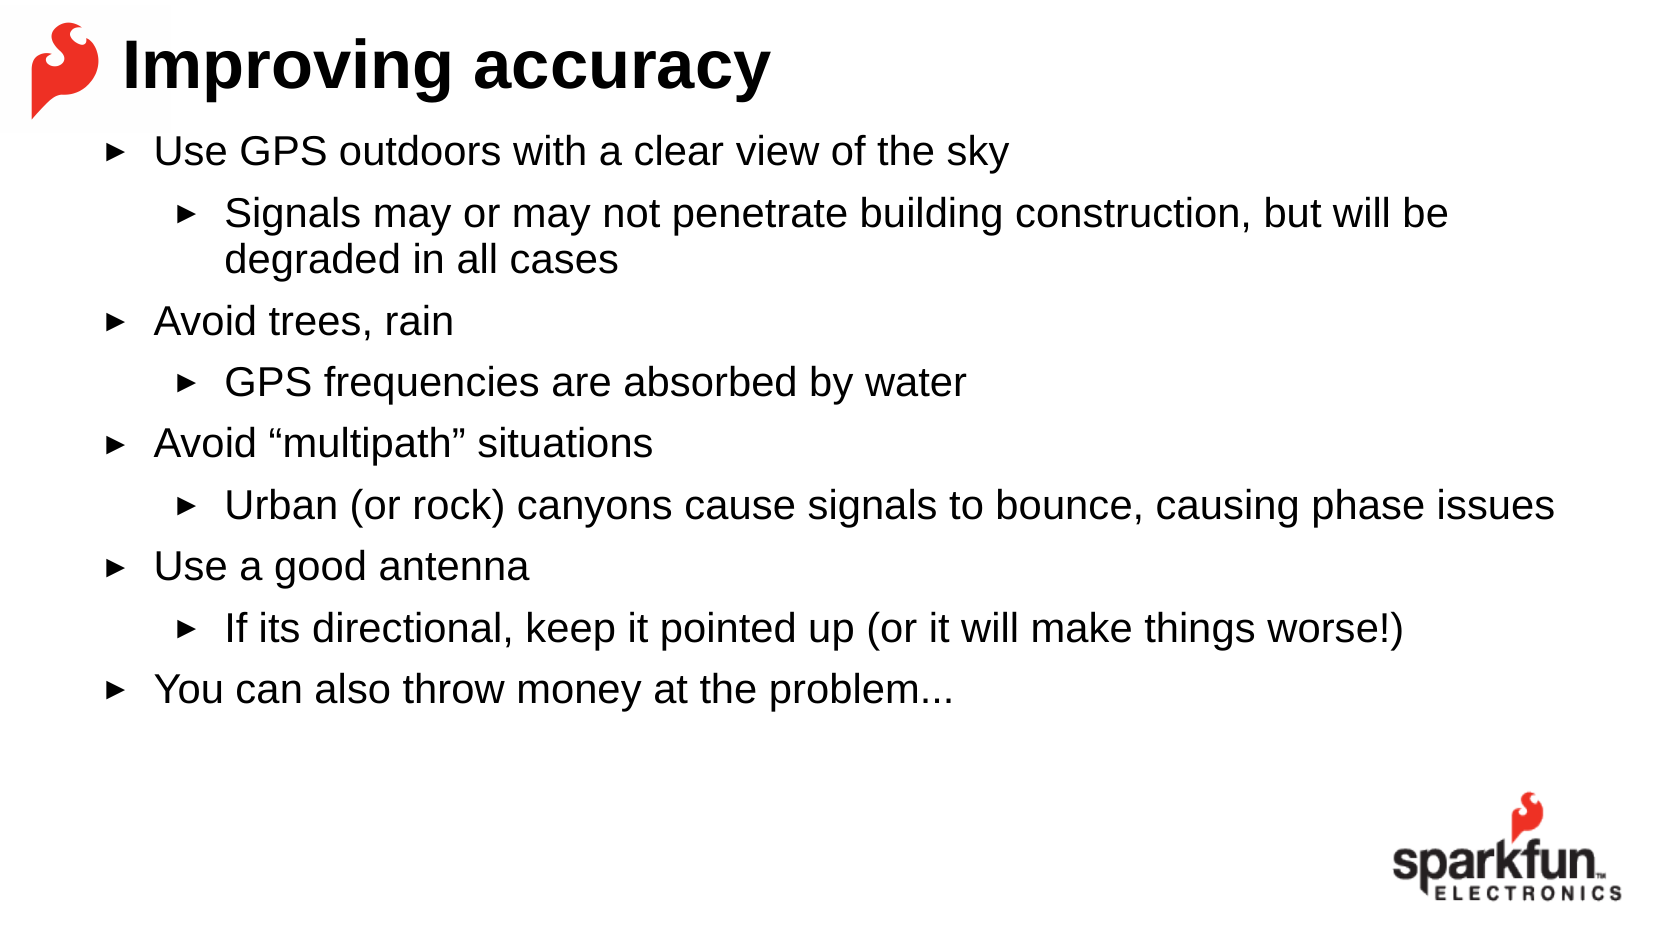

# Improving accuracy
Use GPS outdoors with a clear view of the sky
Signals may or may not penetrate building construction, but will be degraded in all cases
Avoid trees, rain
GPS frequencies are absorbed by water
Avoid “multipath” situations
Urban (or rock) canyons cause signals to bounce, causing phase issues
Use a good antenna
If its directional, keep it pointed up (or it will make things worse!)
You can also throw money at the problem...